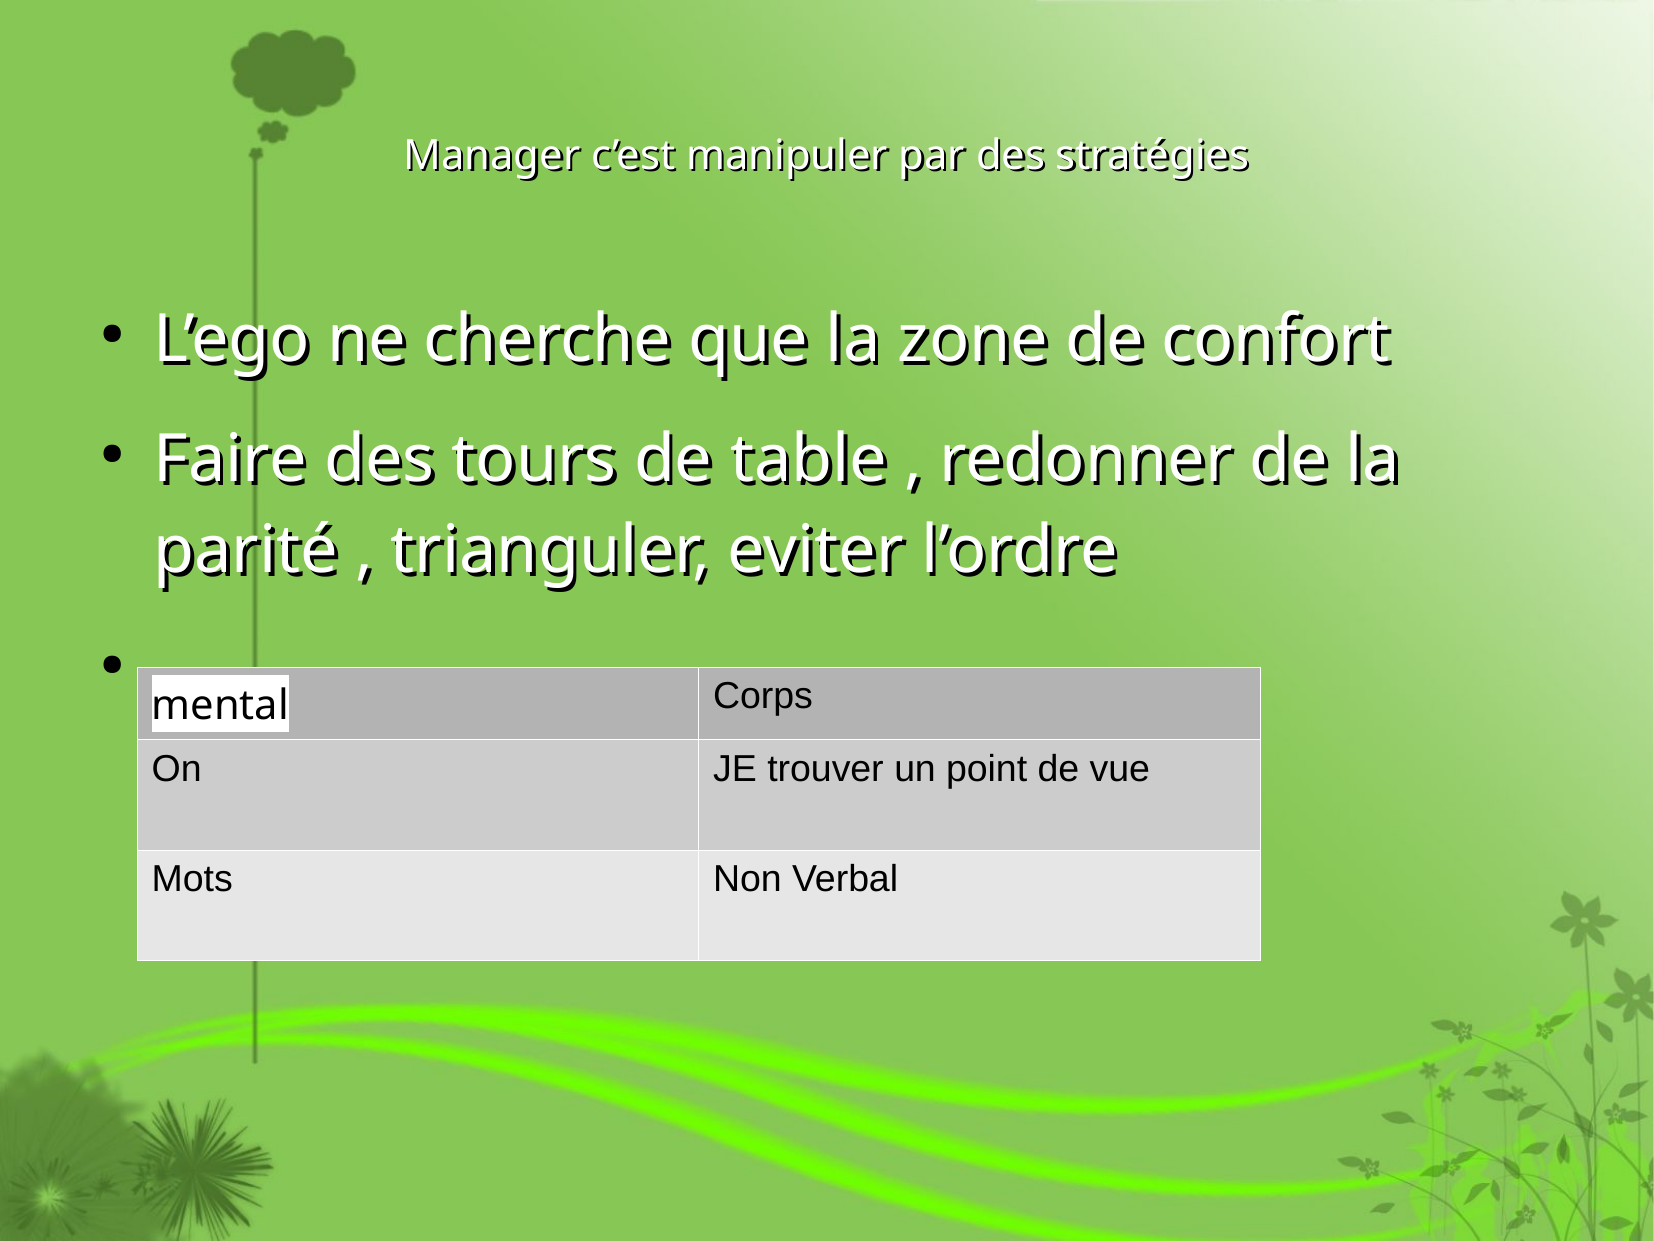

# Manager c’est manipuler par des stratégies
L’ego ne cherche que la zone de confort
Faire des tours de table , redonner de la parité , trianguler, eviter l’ordre
| mental | Corps |
| --- | --- |
| On | JE trouver un point de vue |
| Mots | Non Verbal |